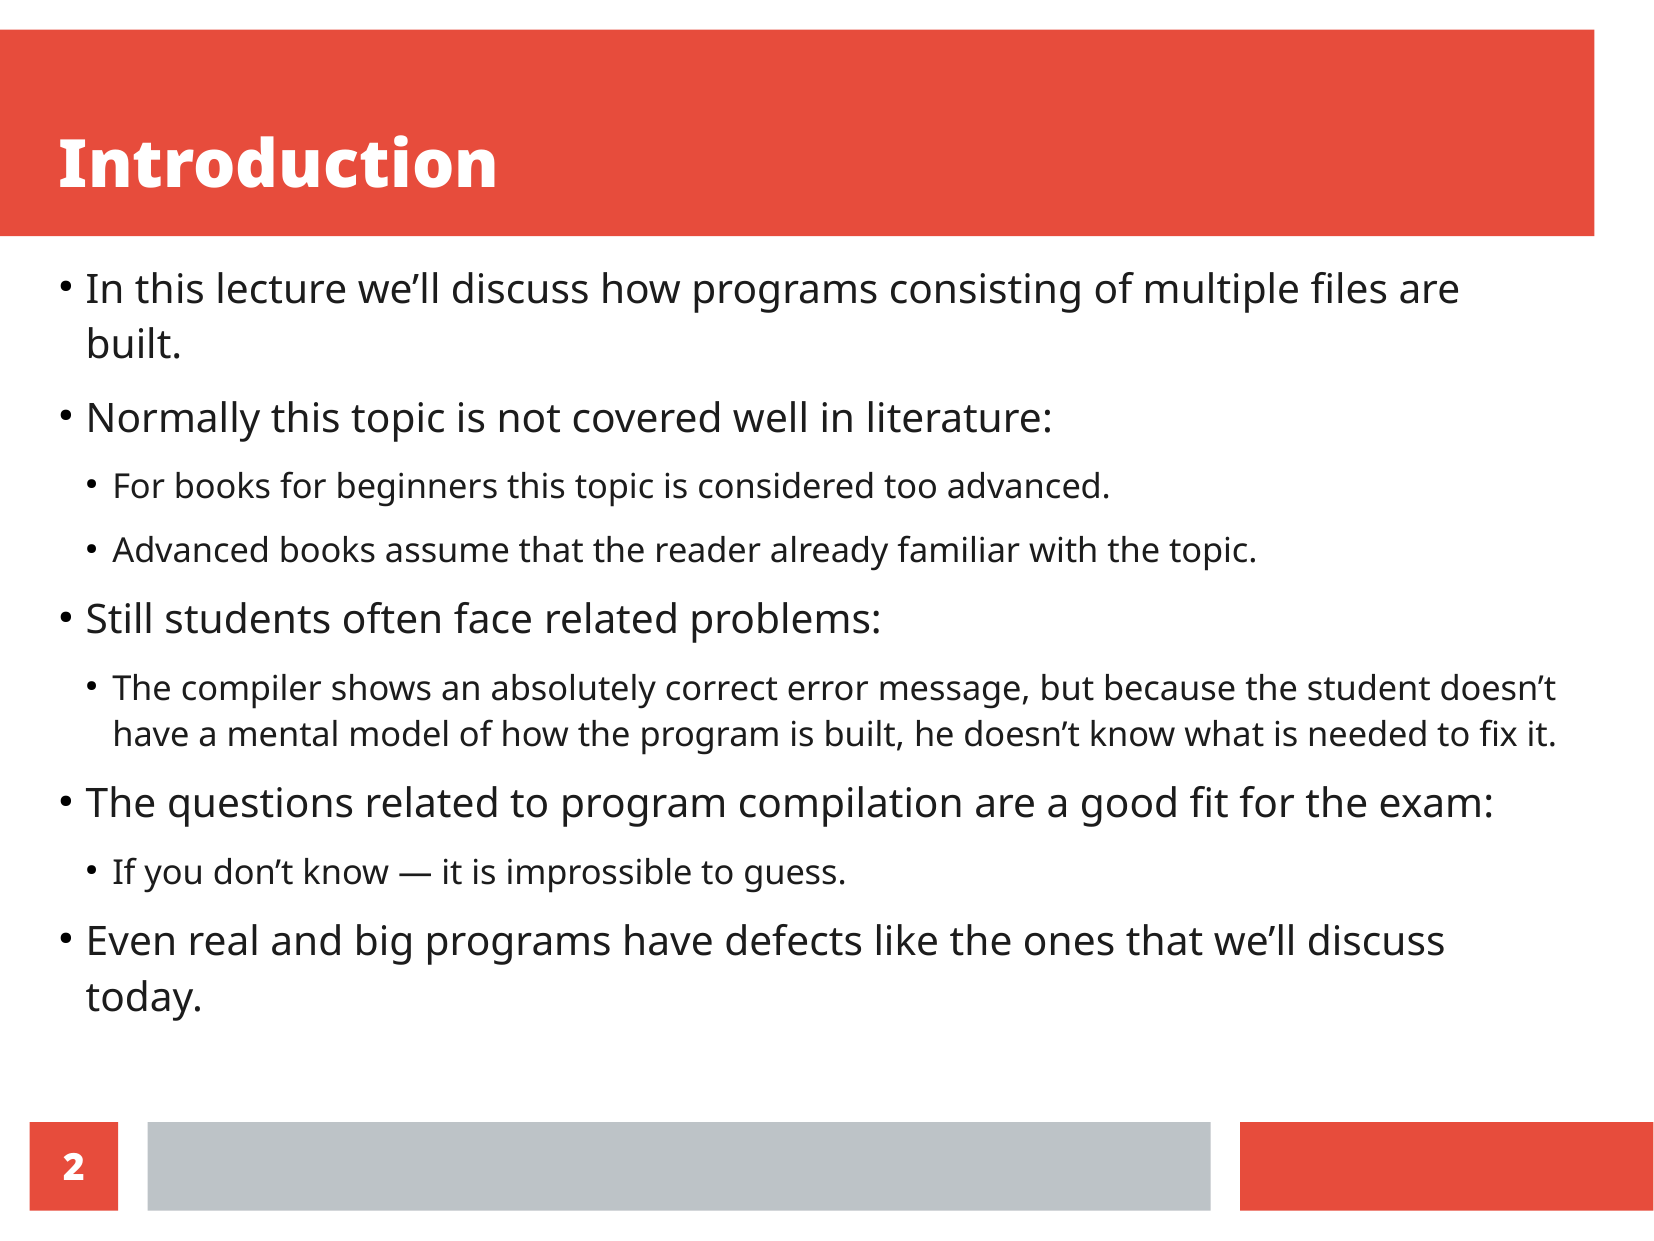

# Introduction
In this lecture we’ll discuss how programs consisting of multiple files are built.
Normally this topic is not covered well in literature:
For books for beginners this topic is considered too advanced.
Advanced books assume that the reader already familiar with the topic.
Still students often face related problems:
The compiler shows an absolutely correct error message, but because the student doesn’t have a mental model of how the program is built, he doesn’t know what is needed to fix it.
The questions related to program compilation are a good fit for the exam:
If you don’t know — it is improssible to guess.
Even real and big programs have defects like the ones that we’ll discuss today.
2